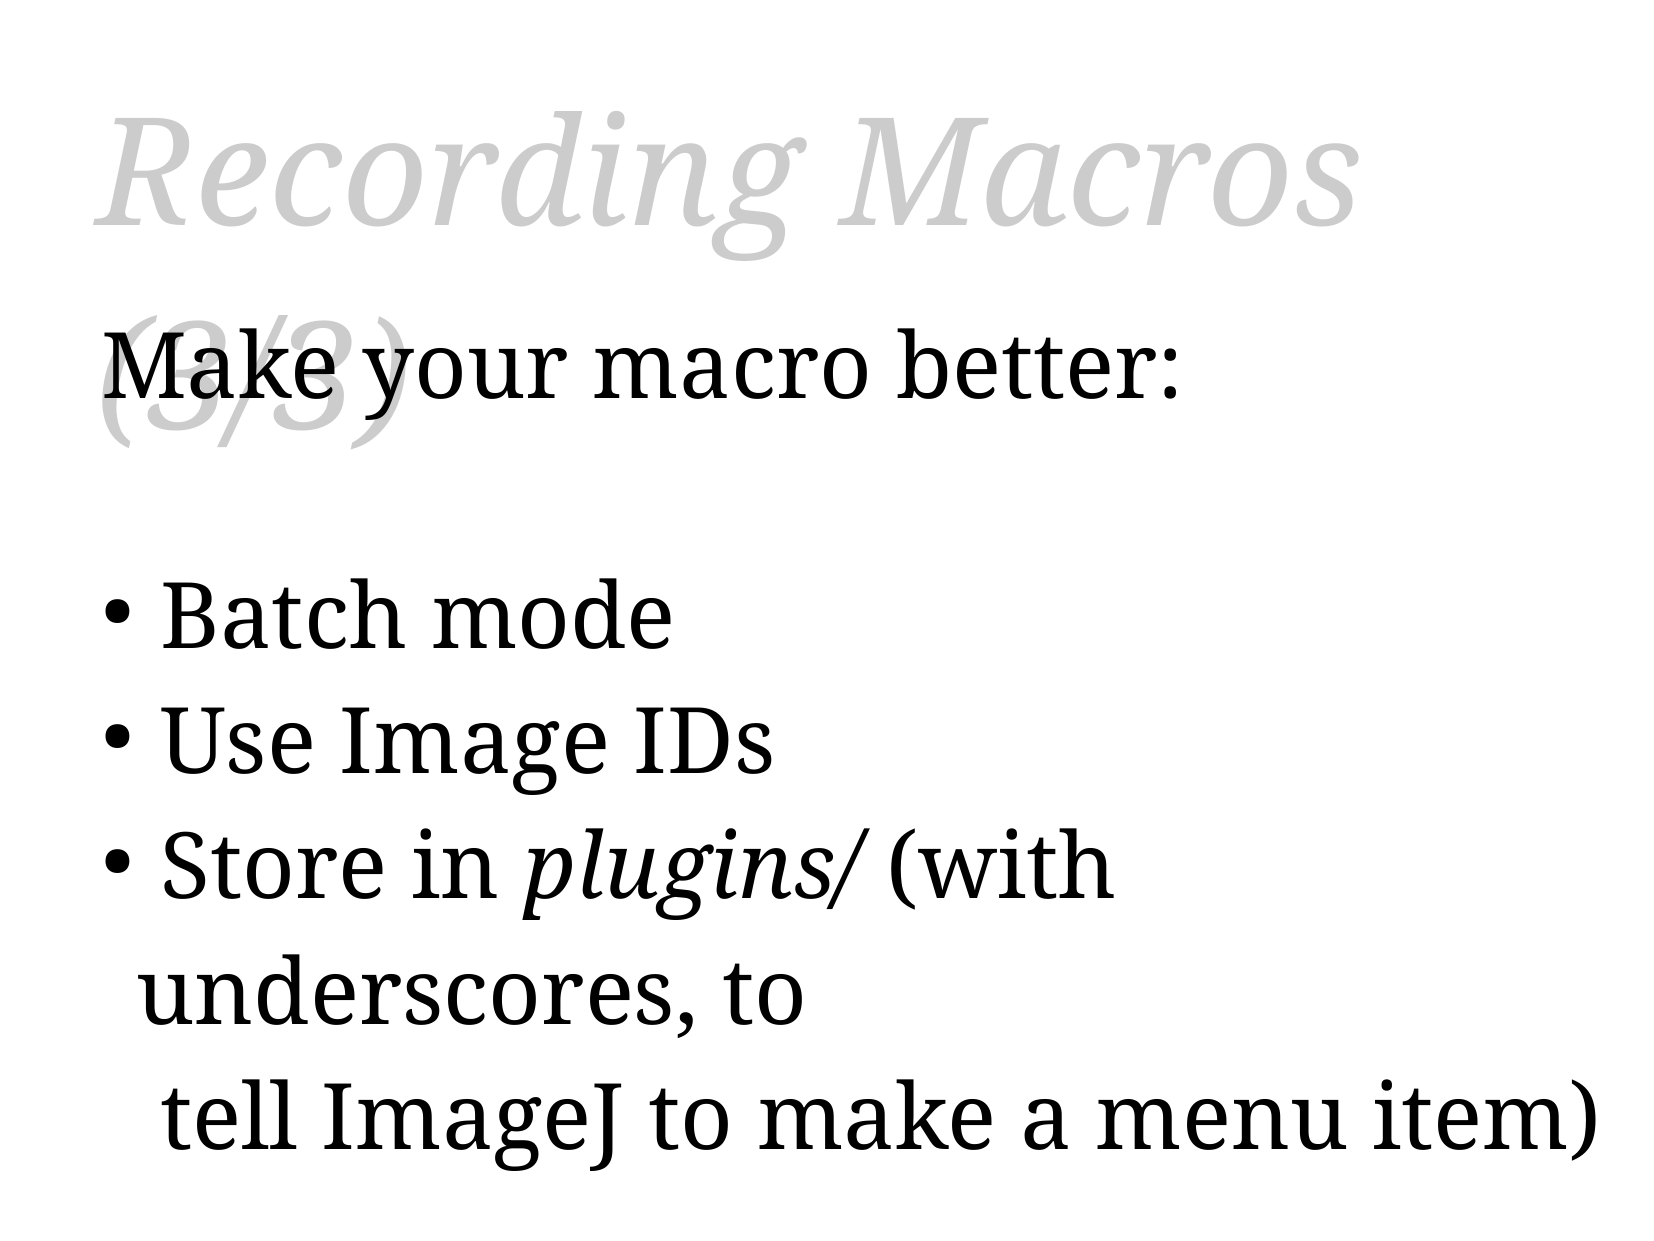

Recording Macros (3/3)
Make your macro better:
 Batch mode
 Use Image IDs
 Store in plugins/ (with underscores, to
 tell ImageJ to make a menu item)